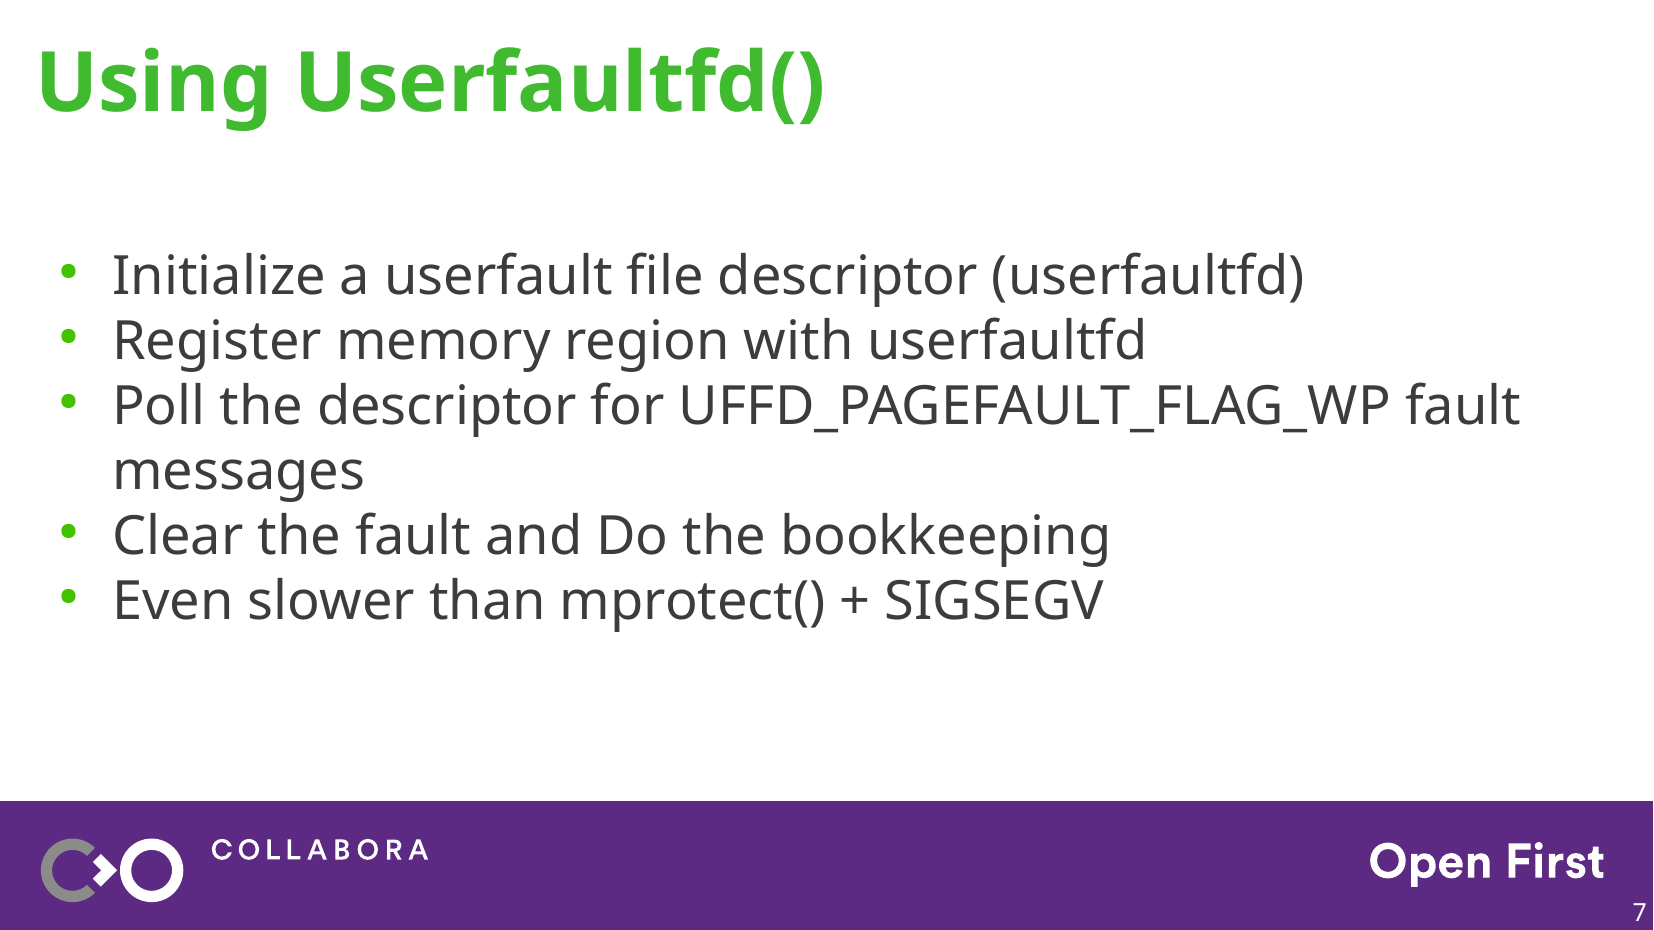

# Using Userfaultfd()
Initialize a userfault file descriptor (userfaultfd)
Register memory region with userfaultfd
Poll the descriptor for UFFD_PAGEFAULT_FLAG_WP fault messages
Clear the fault and Do the bookkeeping
Even slower than mprotect() + SIGSEGV